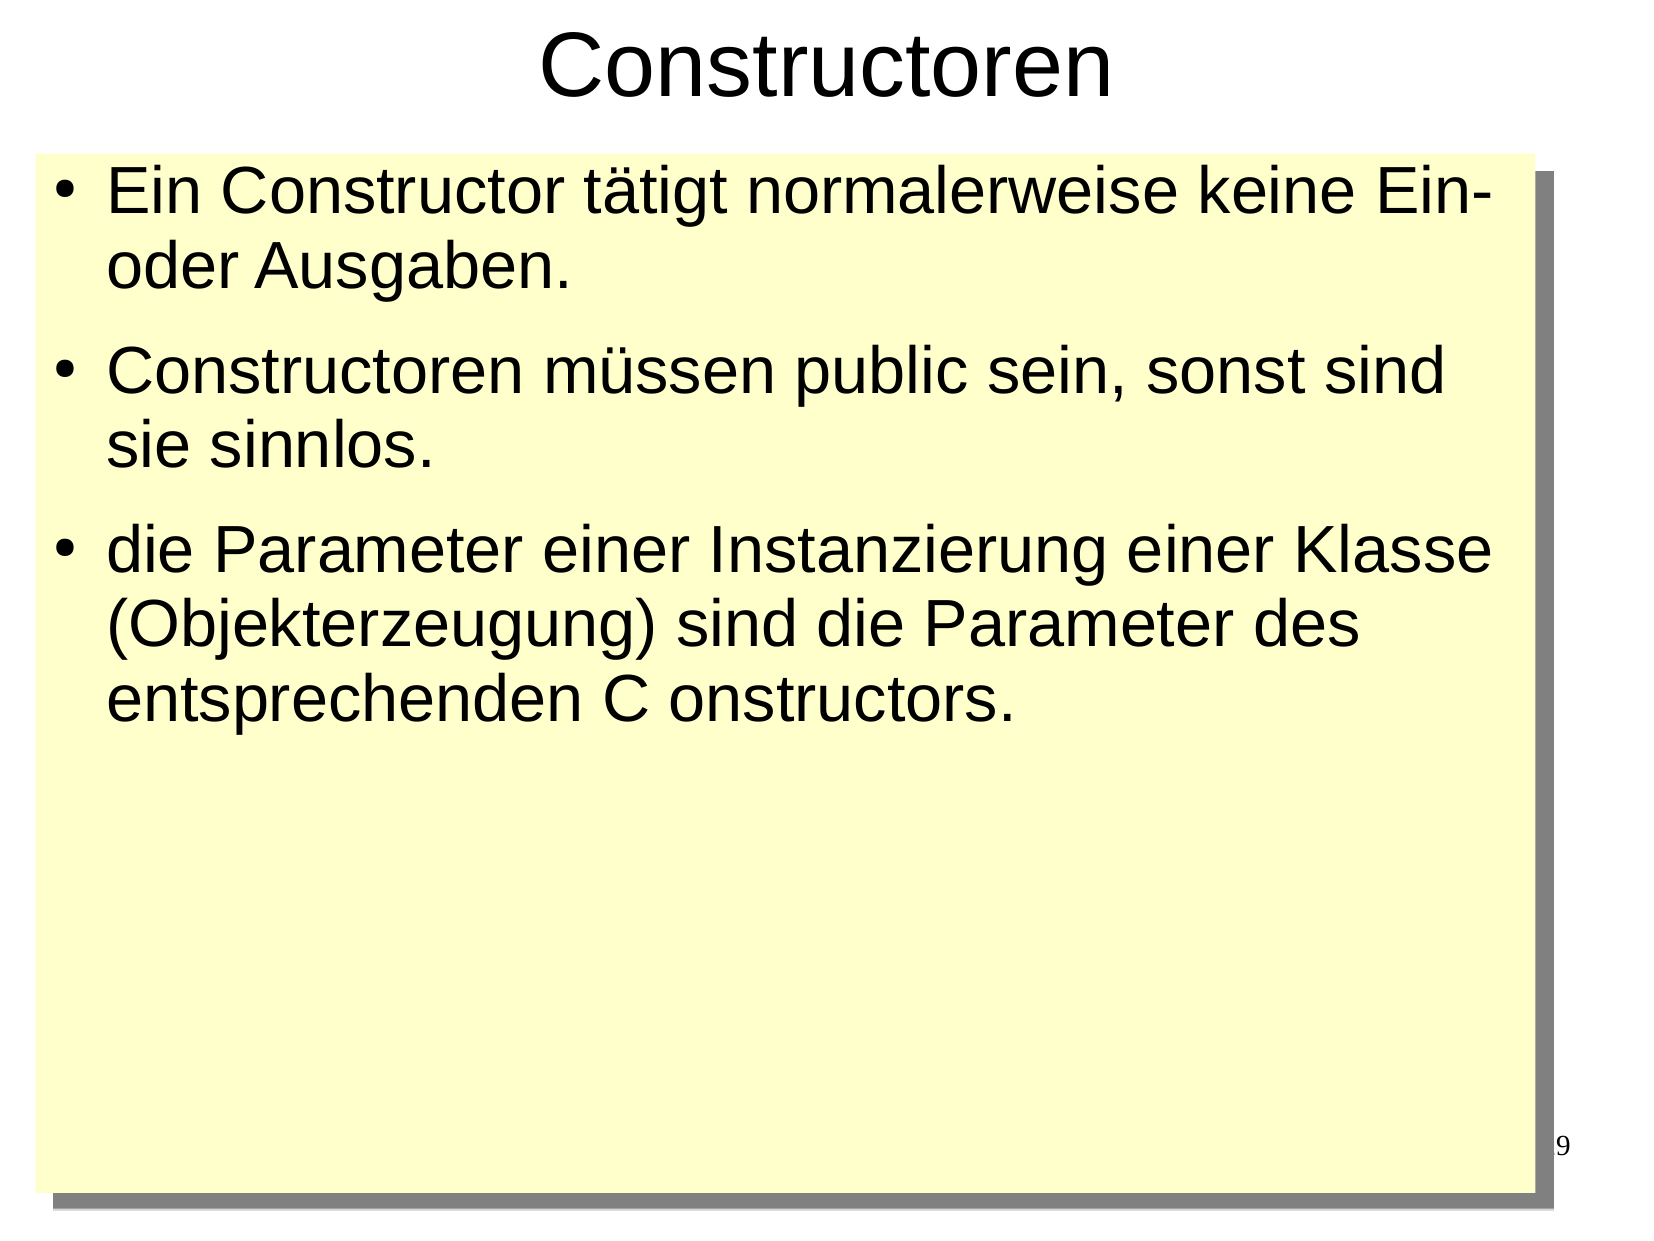

# Constructoren
Ein Constructor tätigt normalerweise keine Ein- oder Ausgaben.
Constructoren müssen public sein, sonst sind sie sinnlos.
die Parameter einer Instanzierung einer Klasse (Objekterzeugung) sind die Parameter des entsprechenden C onstructors.
29